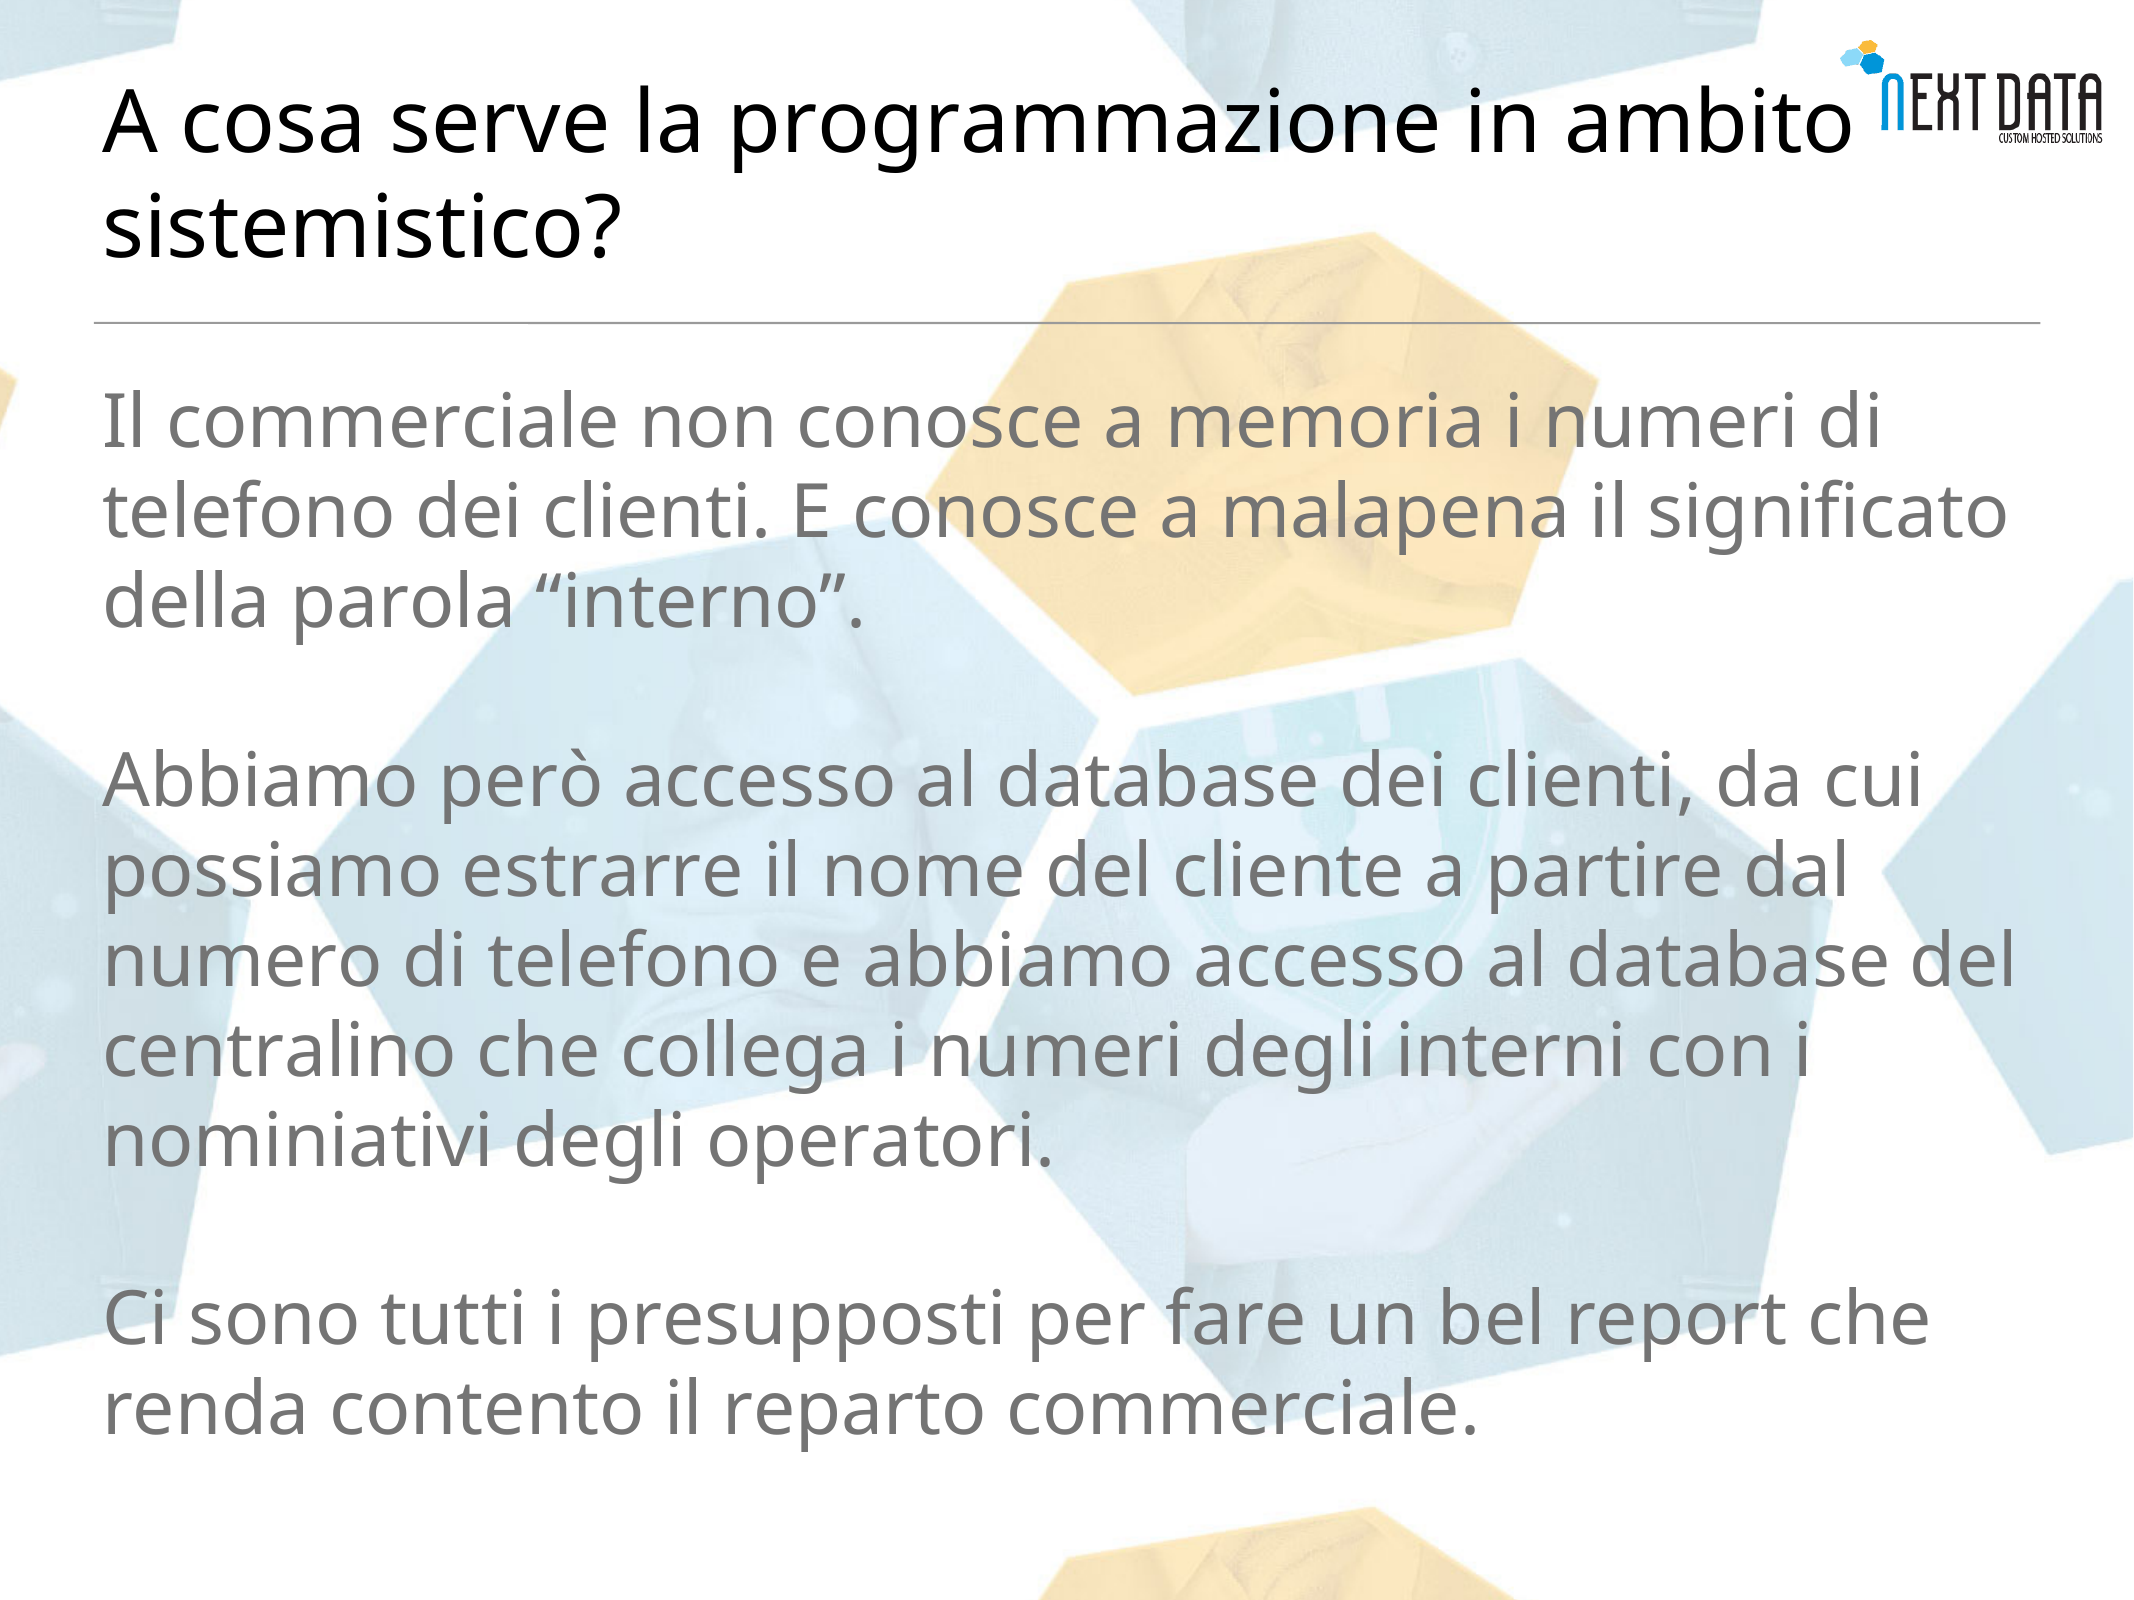

A cosa serve la programmazione in ambito sistemistico?
Il commerciale non conosce a memoria i numeri di telefono dei clienti. E conosce a malapena il significato della parola “interno”.
Abbiamo però accesso al database dei clienti, da cui possiamo estrarre il nome del cliente a partire dal numero di telefono e abbiamo accesso al database del centralino che collega i numeri degli interni con i nominiativi degli operatori.
Ci sono tutti i presupposti per fare un bel report che renda contento il reparto commerciale.